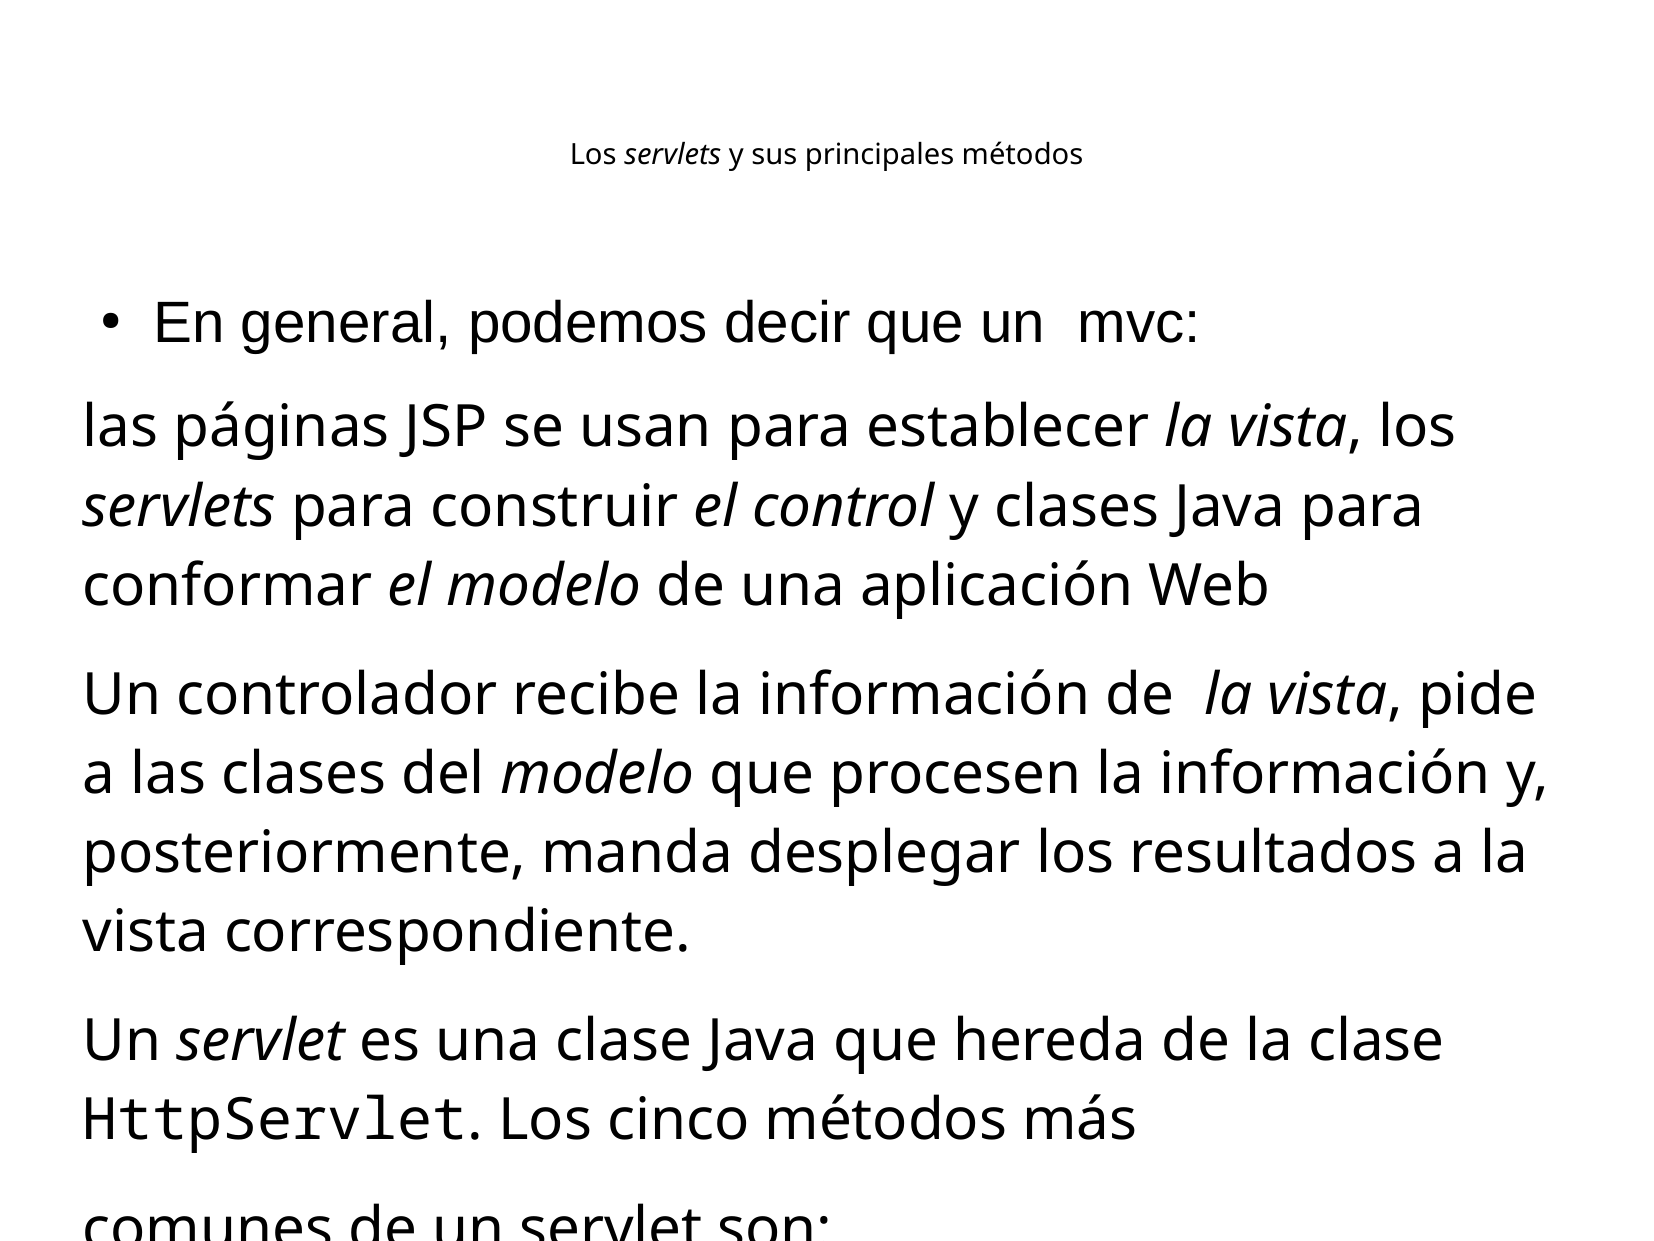

# Los servlets y sus principales métodos
En general, podemos decir que un mvc:
las páginas JSP se usan para establecer la vista, los servlets para construir el control y clases Java para conformar el modelo de una aplicación Web
Un controlador recibe la información de la vista, pide a las clases del modelo que procesen la información y, posteriormente, manda desplegar los resultados a la vista correspondiente.
Un servlet es una clase Java que hereda de la clase HttpServlet. Los cinco métodos más
comunes de un servlet son: